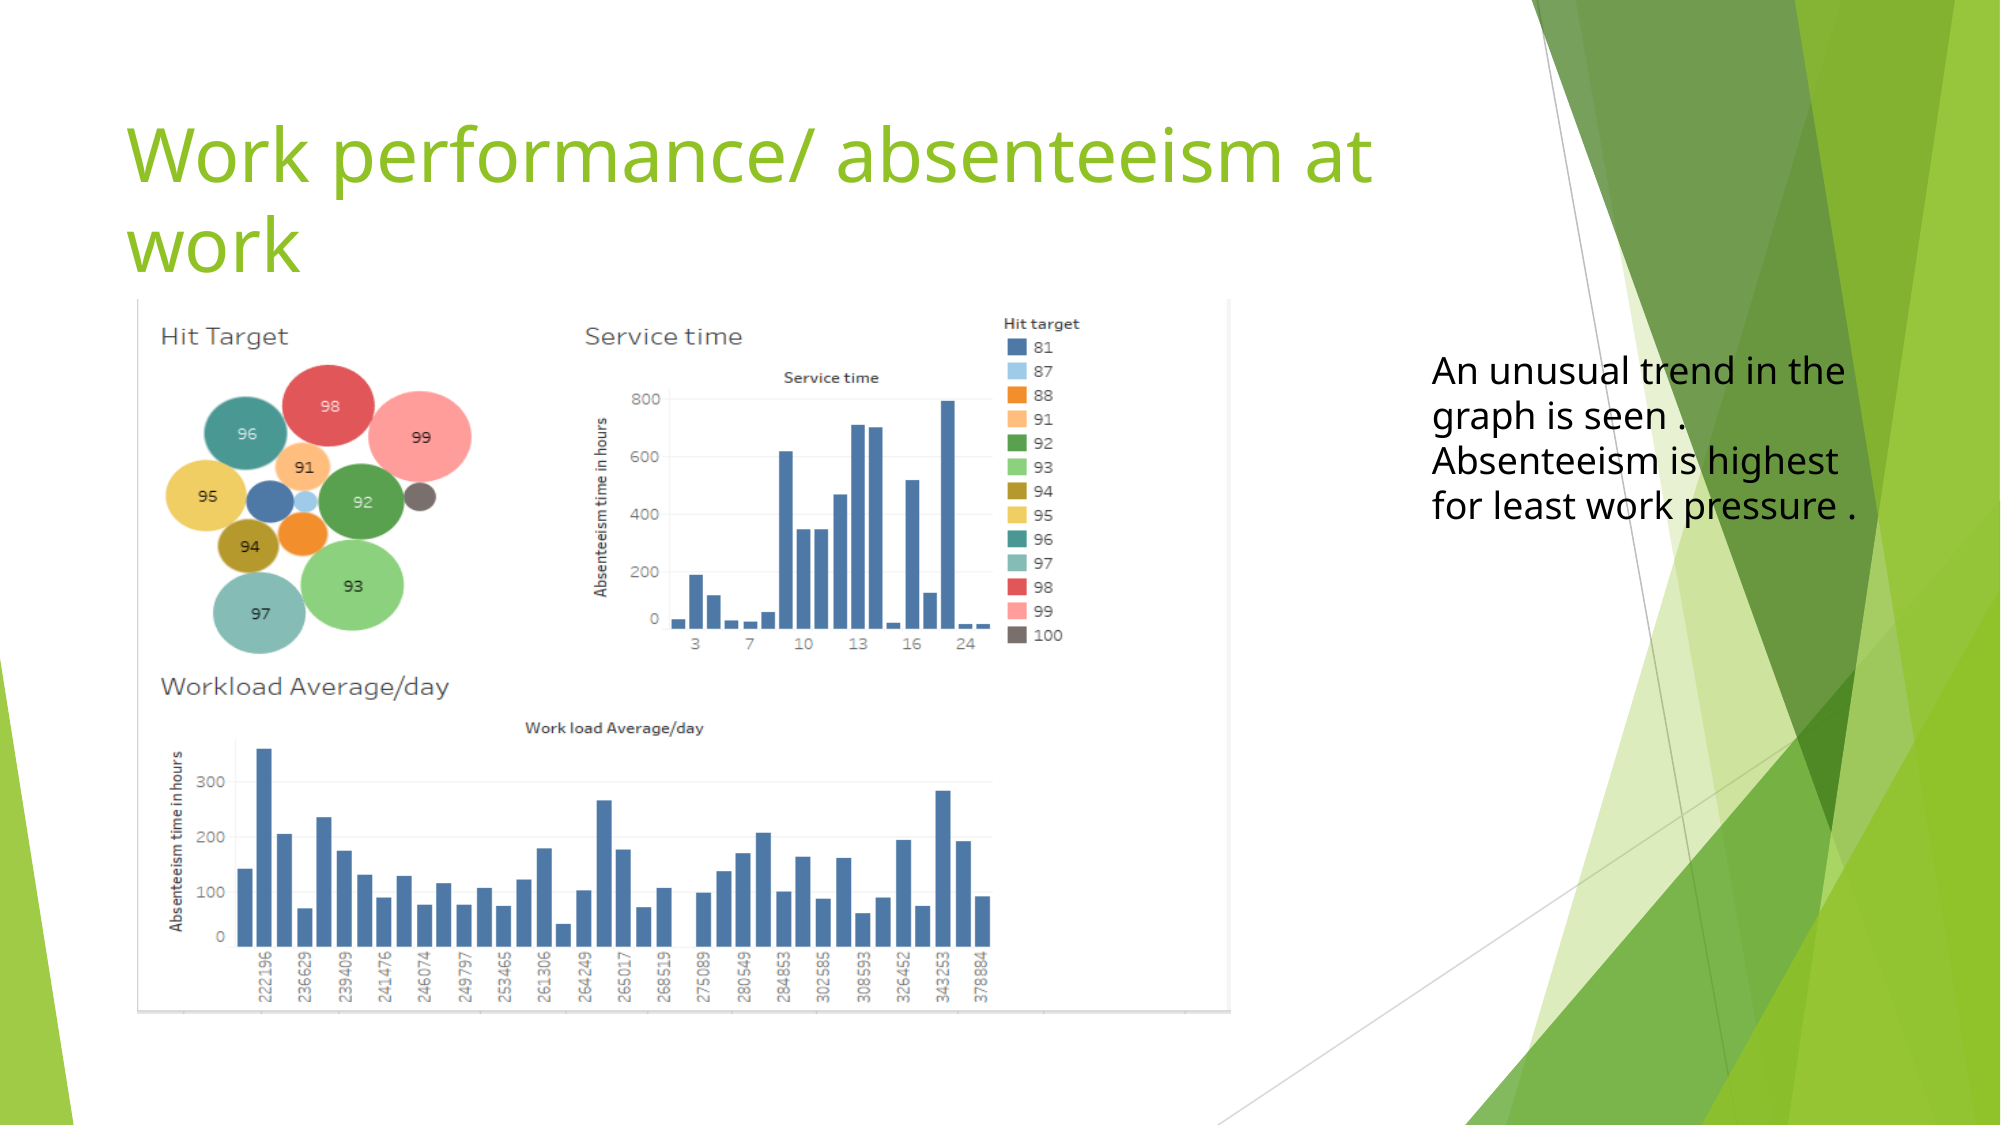

# Work performance/ absenteeism at work
An unusual trend in the graph is seen . Absenteeism is highest for least work pressure .